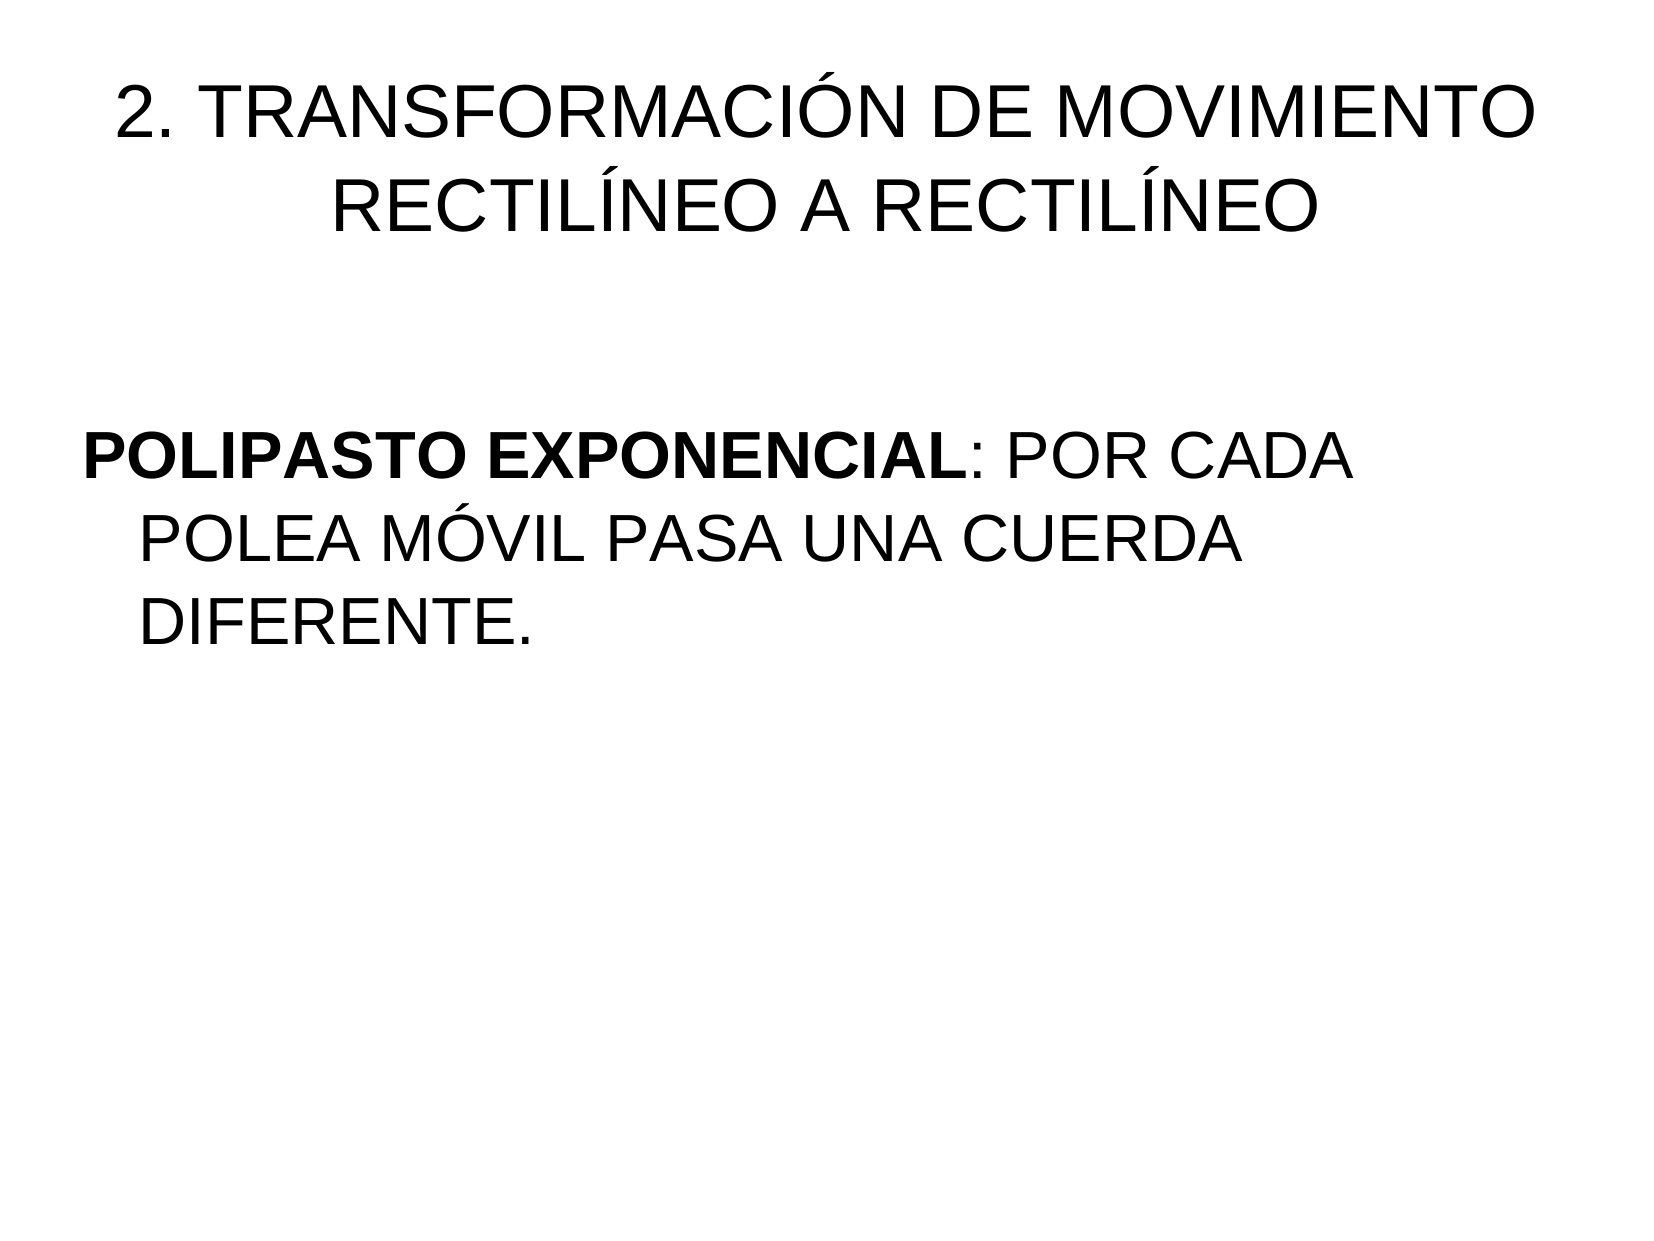

# 2. TRANSFORMACIÓN DE MOVIMIENTO RECTILÍNEO A RECTILÍNEO
POLIPASTO EXPONENCIAL: POR CADA POLEA MÓVIL PASA UNA CUERDA DIFERENTE.